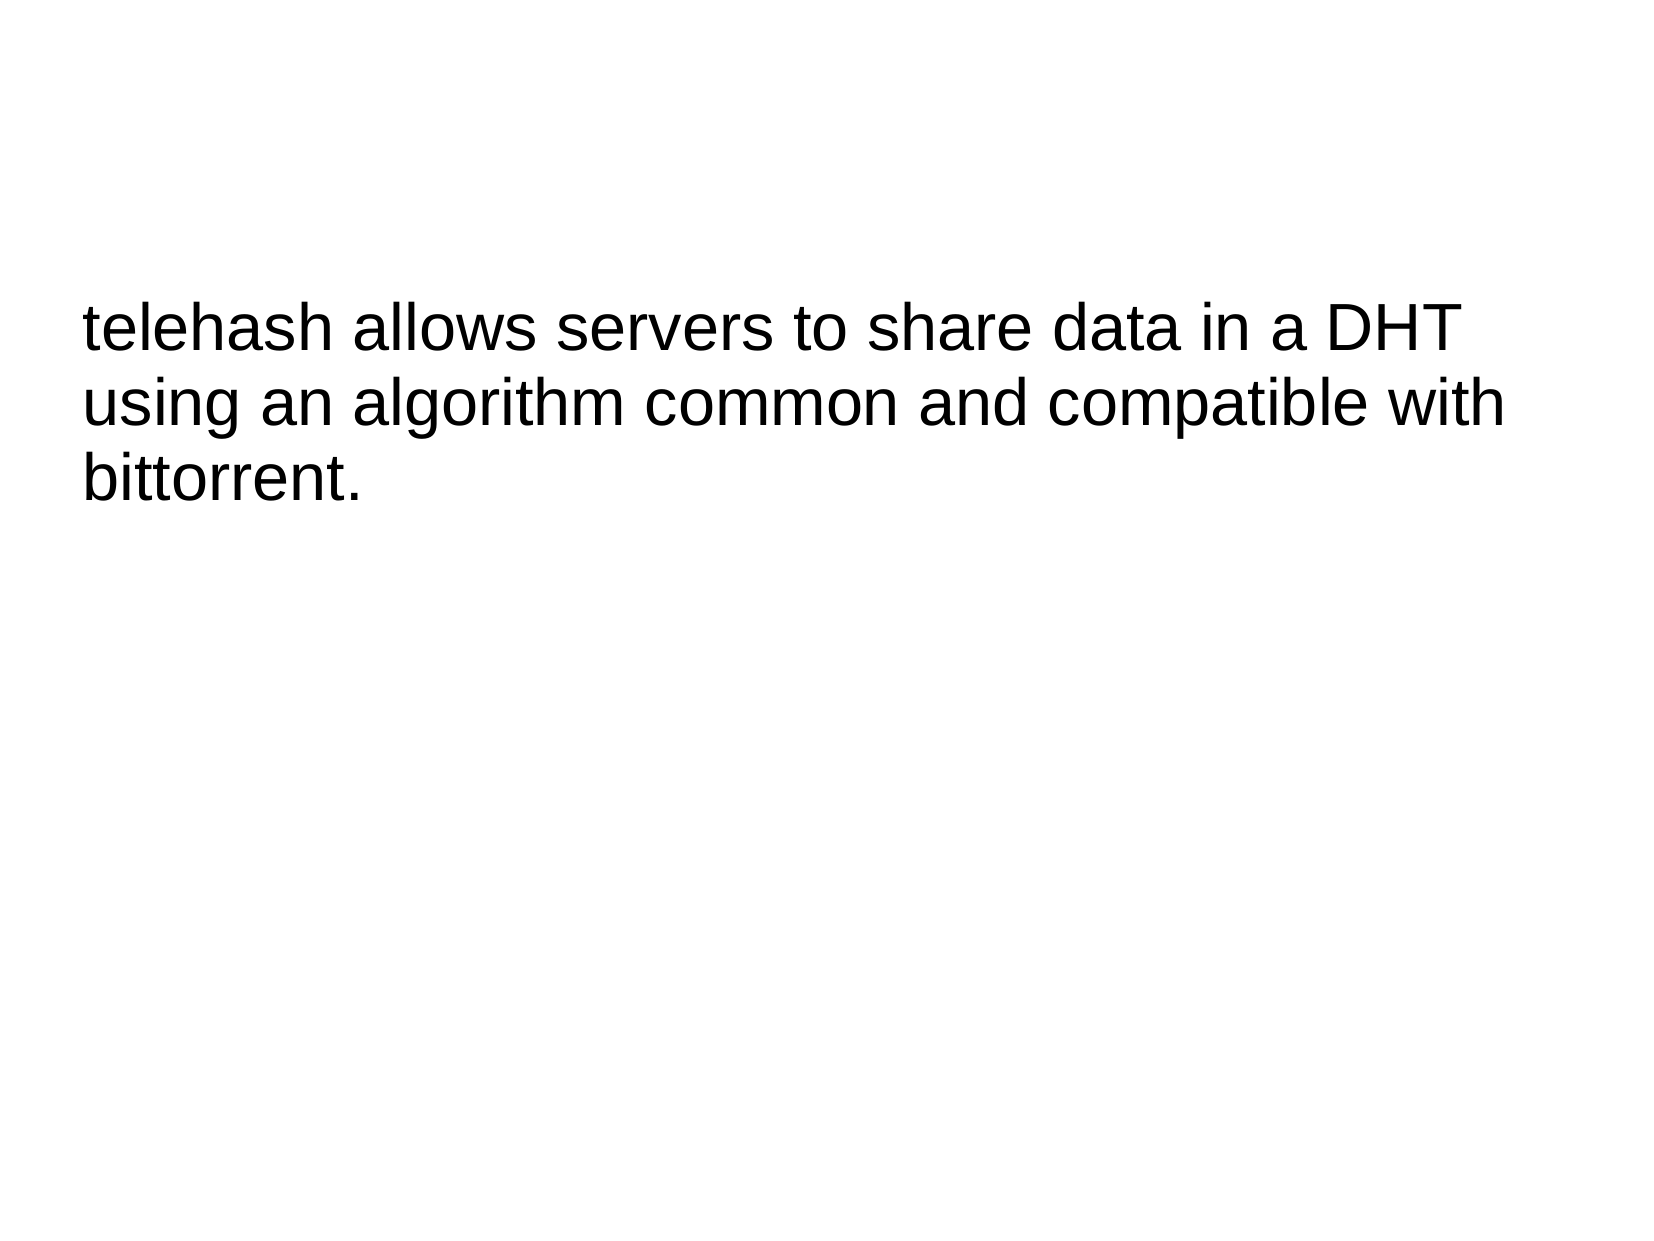

# telehash allows servers to share data in a DHT using an algorithm common and compatible with bittorrent.